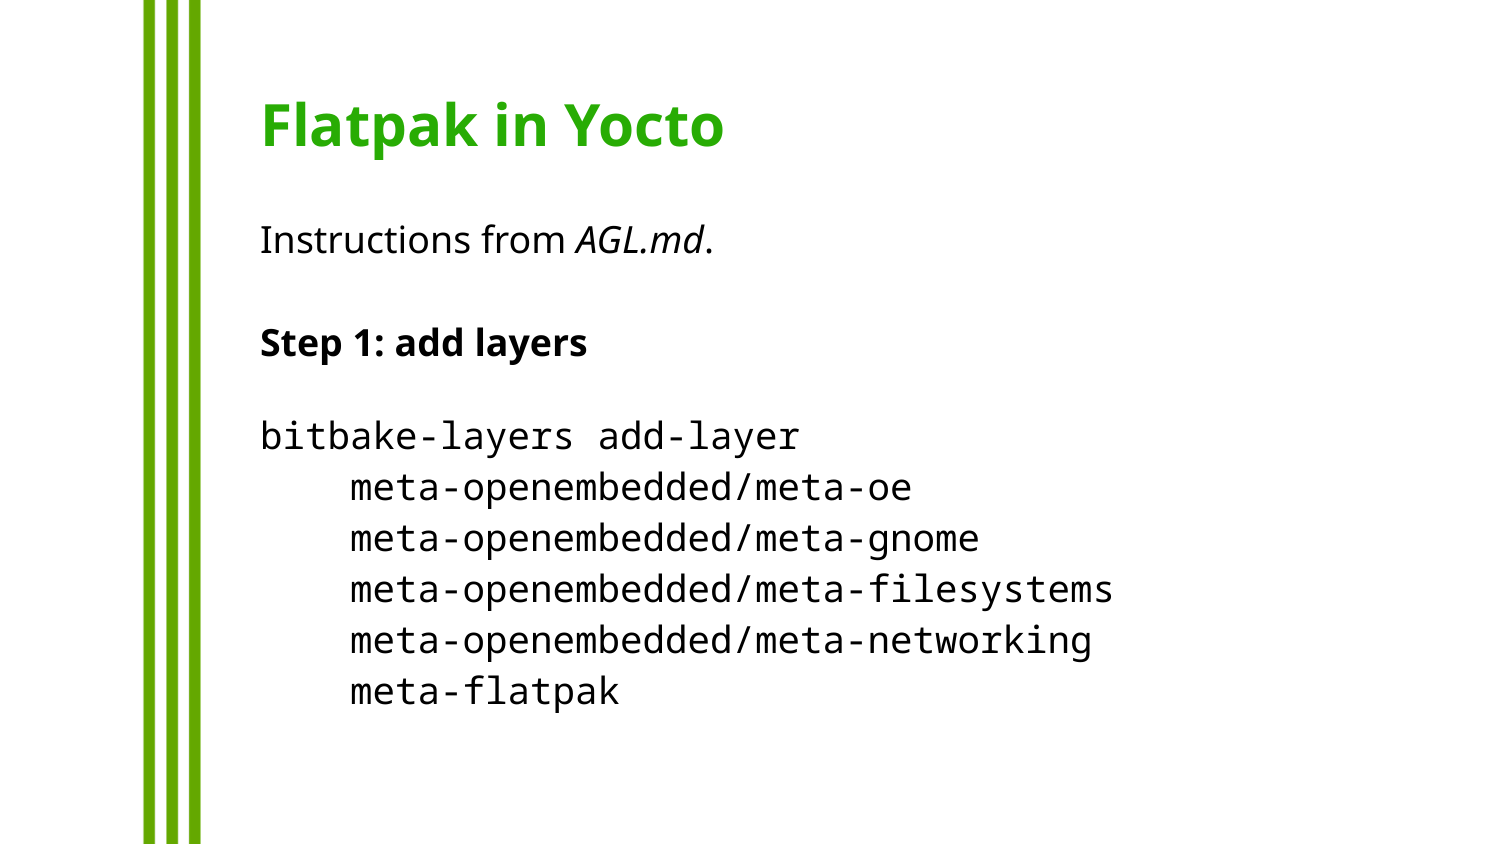

# Flatpak in Yocto
Instructions from AGL.md.
Step 1: add layers
bitbake-layers add-layer
 meta-openembedded/meta-oe
 meta-openembedded/meta-gnome
 meta-openembedded/meta-filesystems
 meta-openembedded/meta-networking
 meta-flatpak